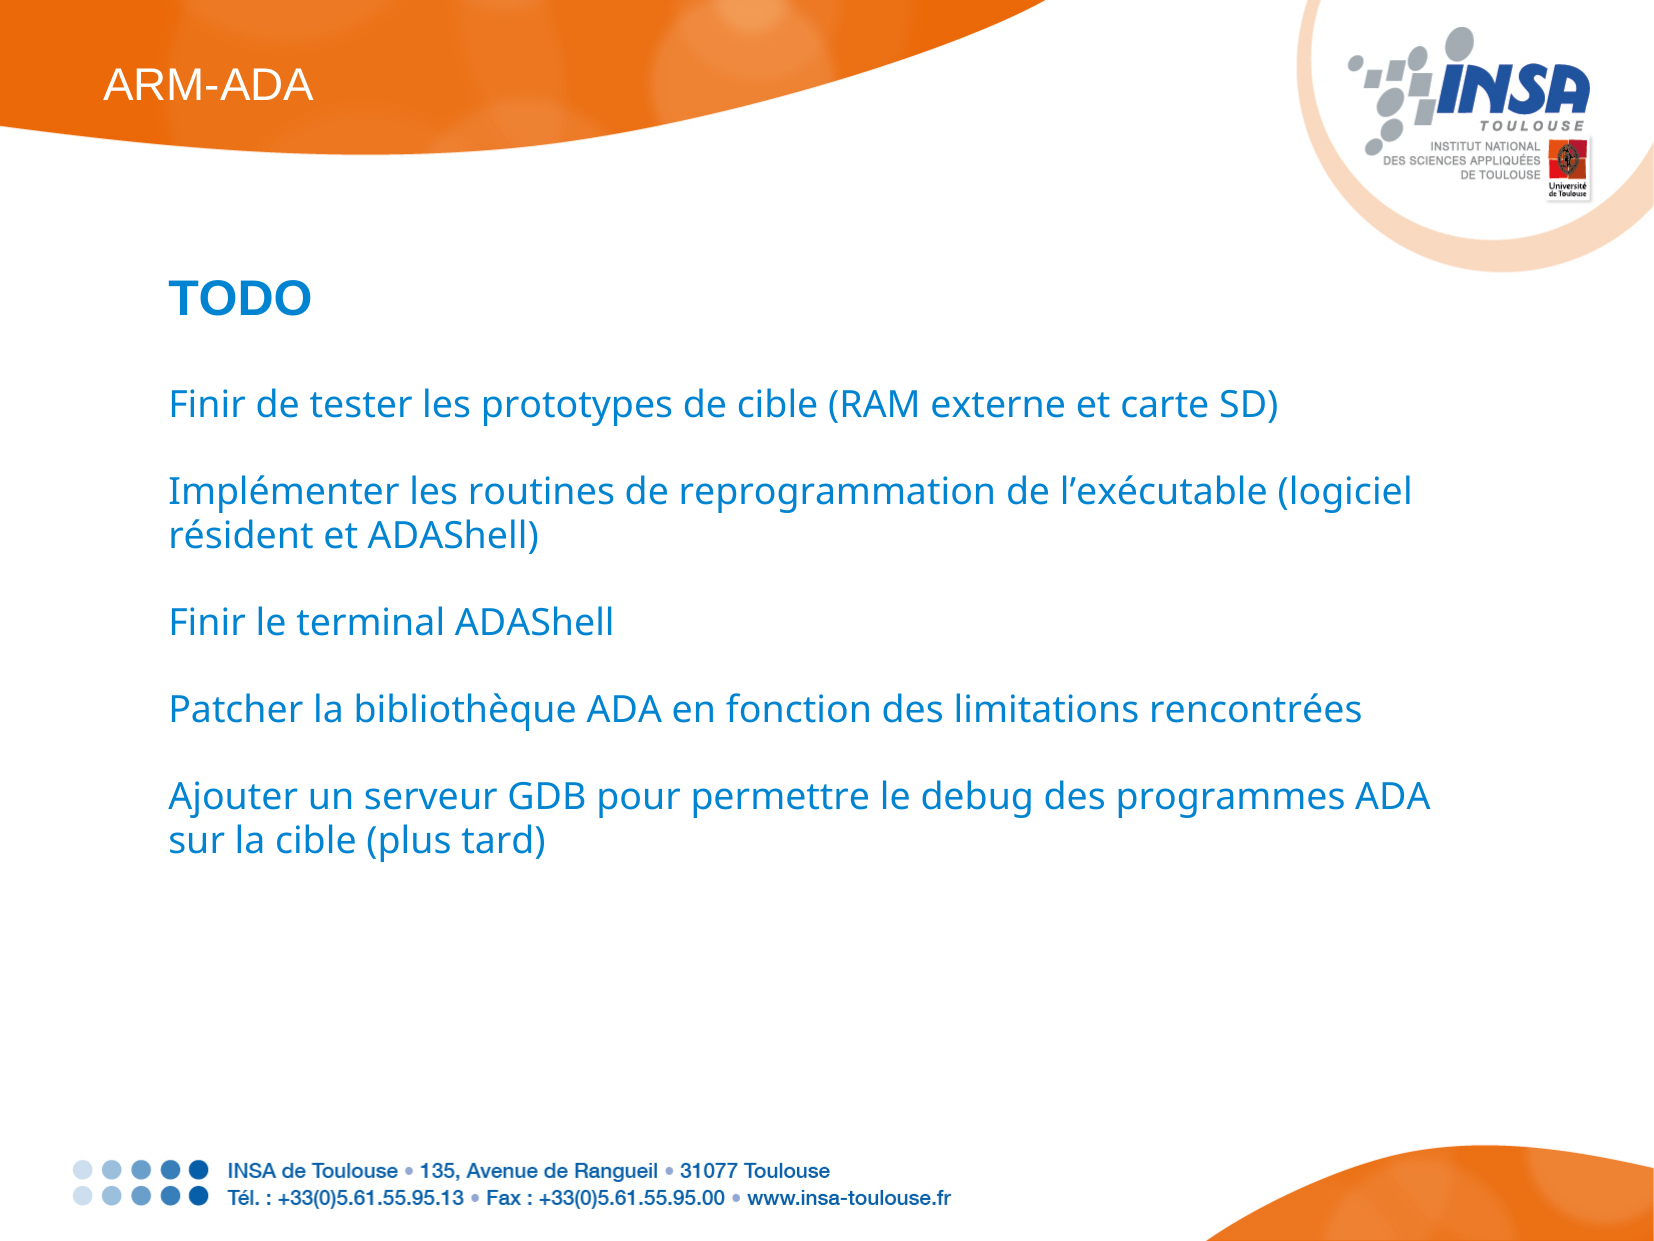

ARM-ADA
TODO
Finir de tester les prototypes de cible (RAM externe et carte SD)
Implémenter les routines de reprogrammation de l’exécutable (logiciel résident et ADAShell)
Finir le terminal ADAShell
Patcher la bibliothèque ADA en fonction des limitations rencontrées
Ajouter un serveur GDB pour permettre le debug des programmes ADA sur la cible (plus tard)